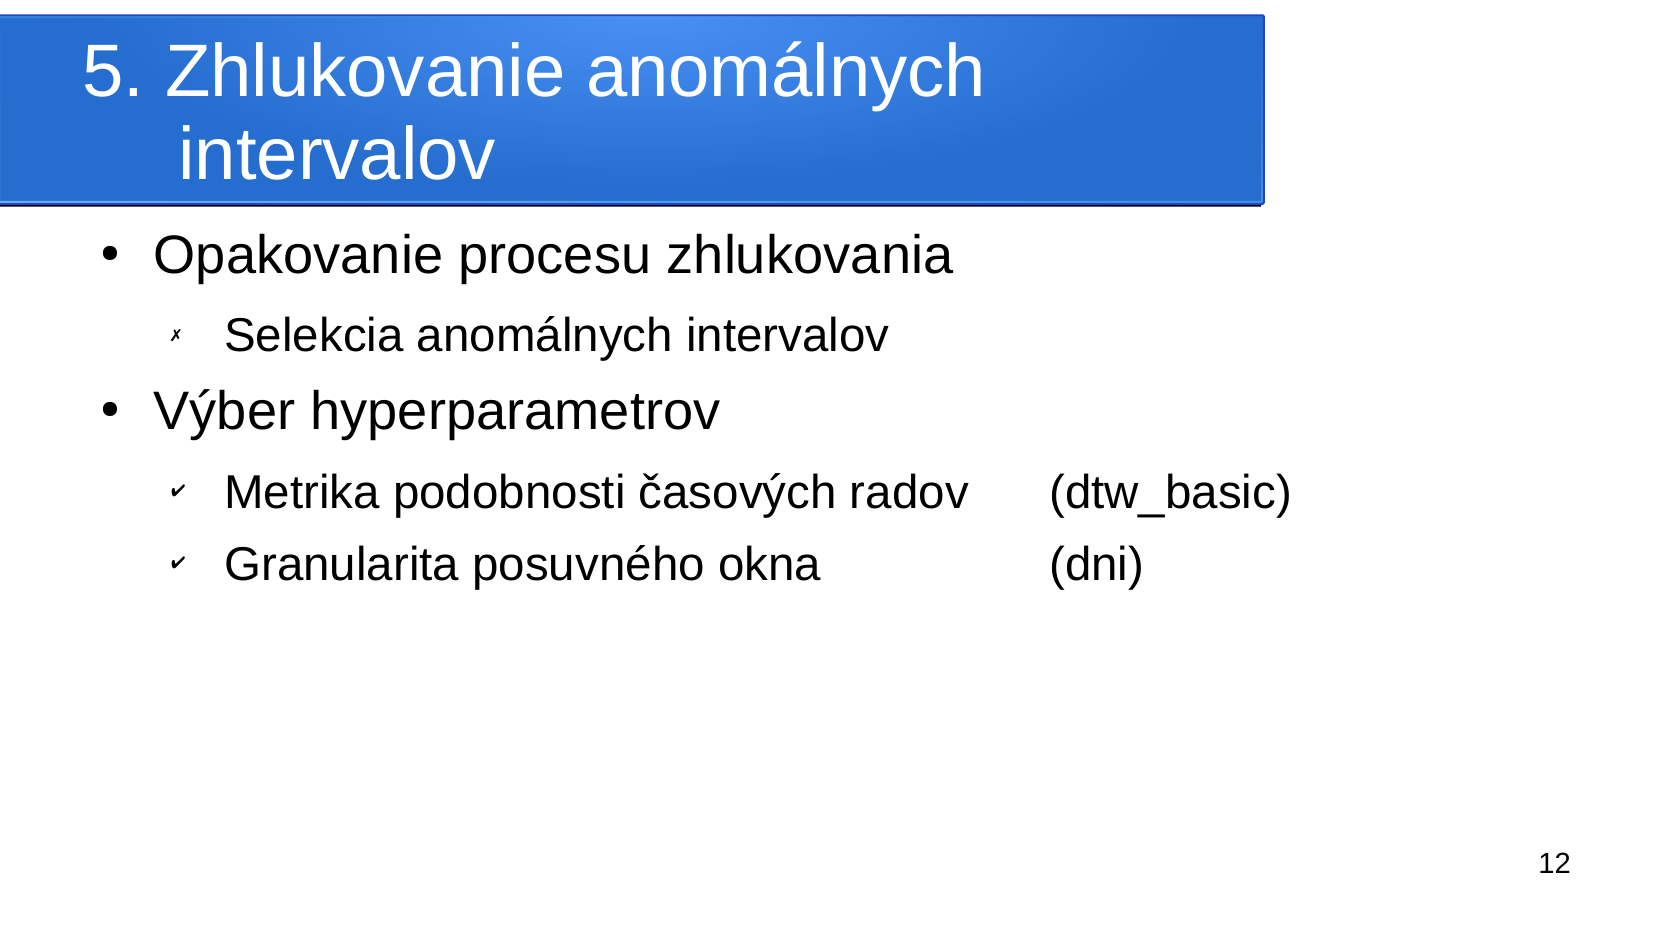

# 5. Zhlukovanie anomálnych 				 intervalov
Opakovanie procesu zhlukovania
Selekcia anomálnych intervalov
Výber hyperparametrov
Metrika podobnosti časových radov		(dtw_basic)
Granularita posuvného okna				(dni)
12